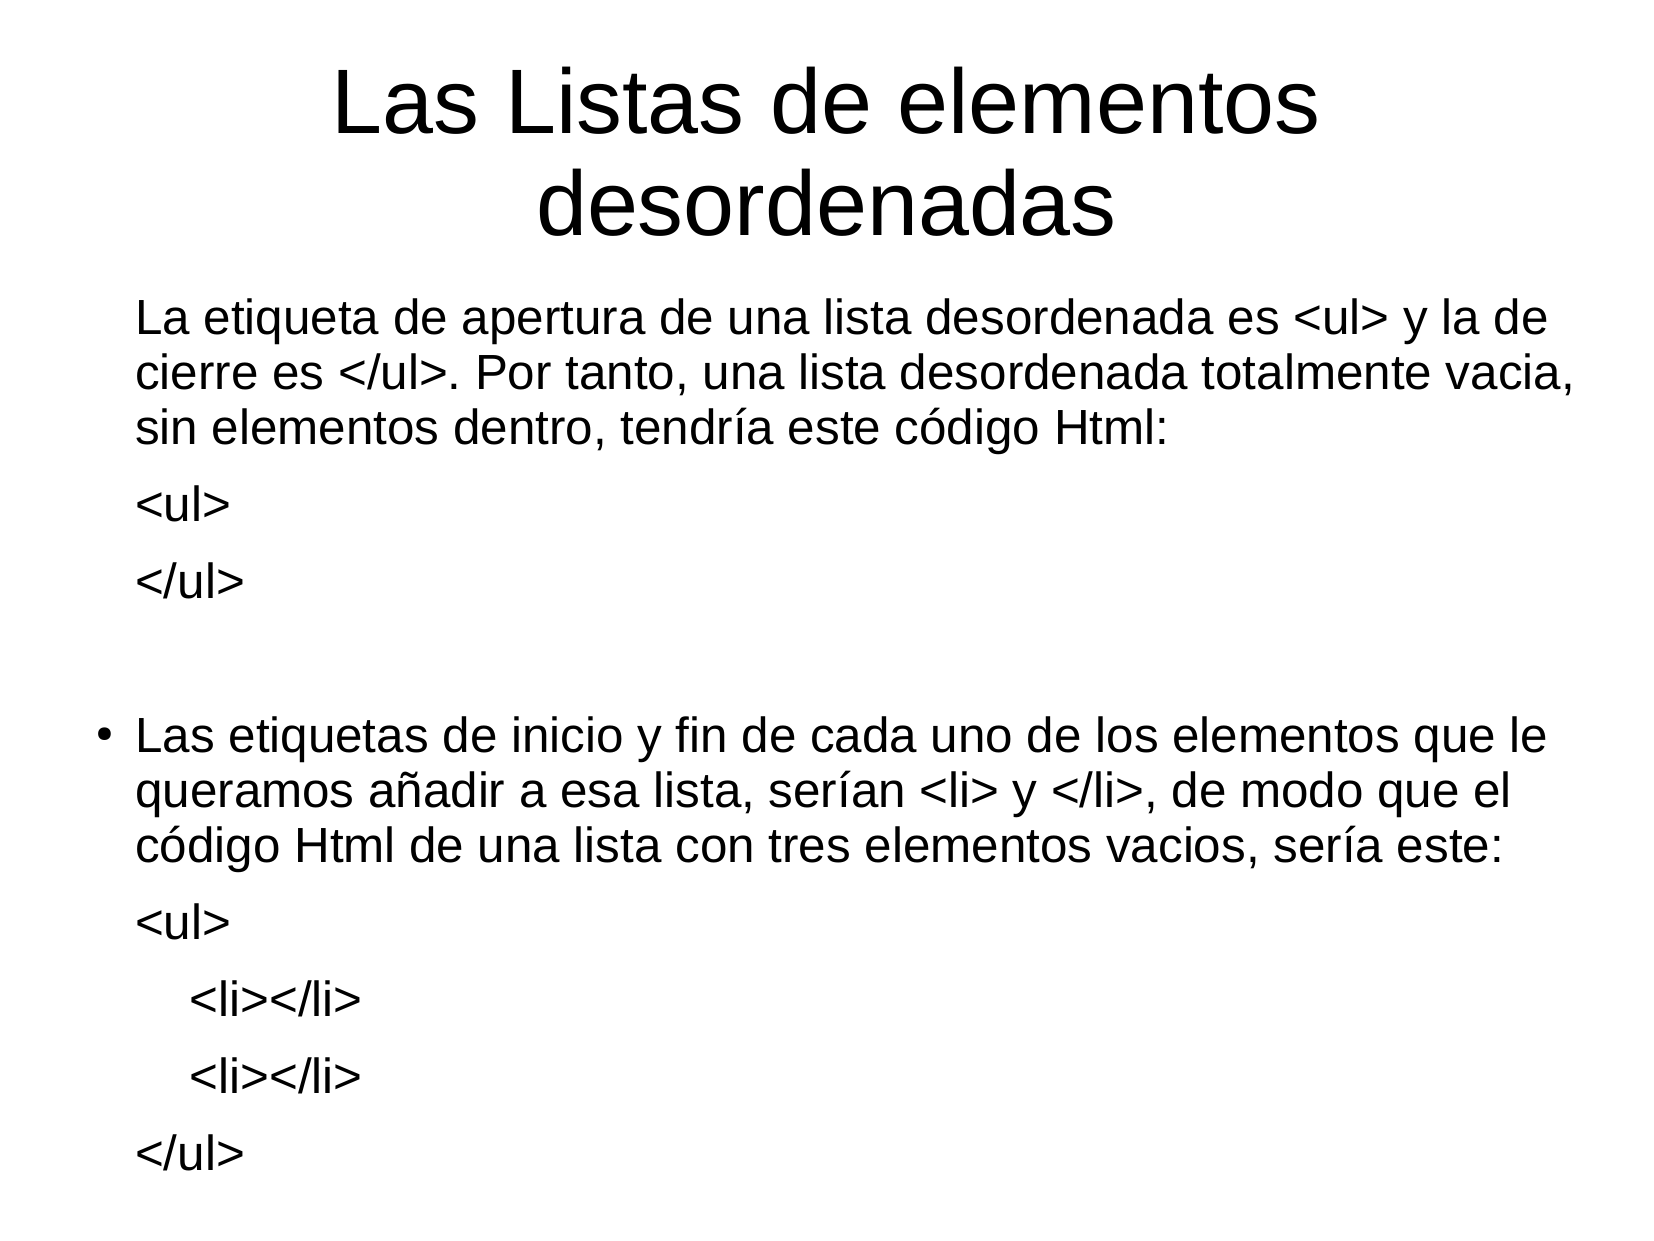

# Las Listas de elementos desordenadas
La etiqueta de apertura de una lista desordenada es <ul> y la de cierre es </ul>. Por tanto, una lista desordenada totalmente vacia, sin elementos dentro, tendría este código Html:
<ul>
</ul>
Las etiquetas de inicio y fin de cada uno de los elementos que le queramos añadir a esa lista, serían <li> y </li>, de modo que el código Html de una lista con tres elementos vacios, sería este:
<ul>
 <li></li>
 <li></li>
</ul>